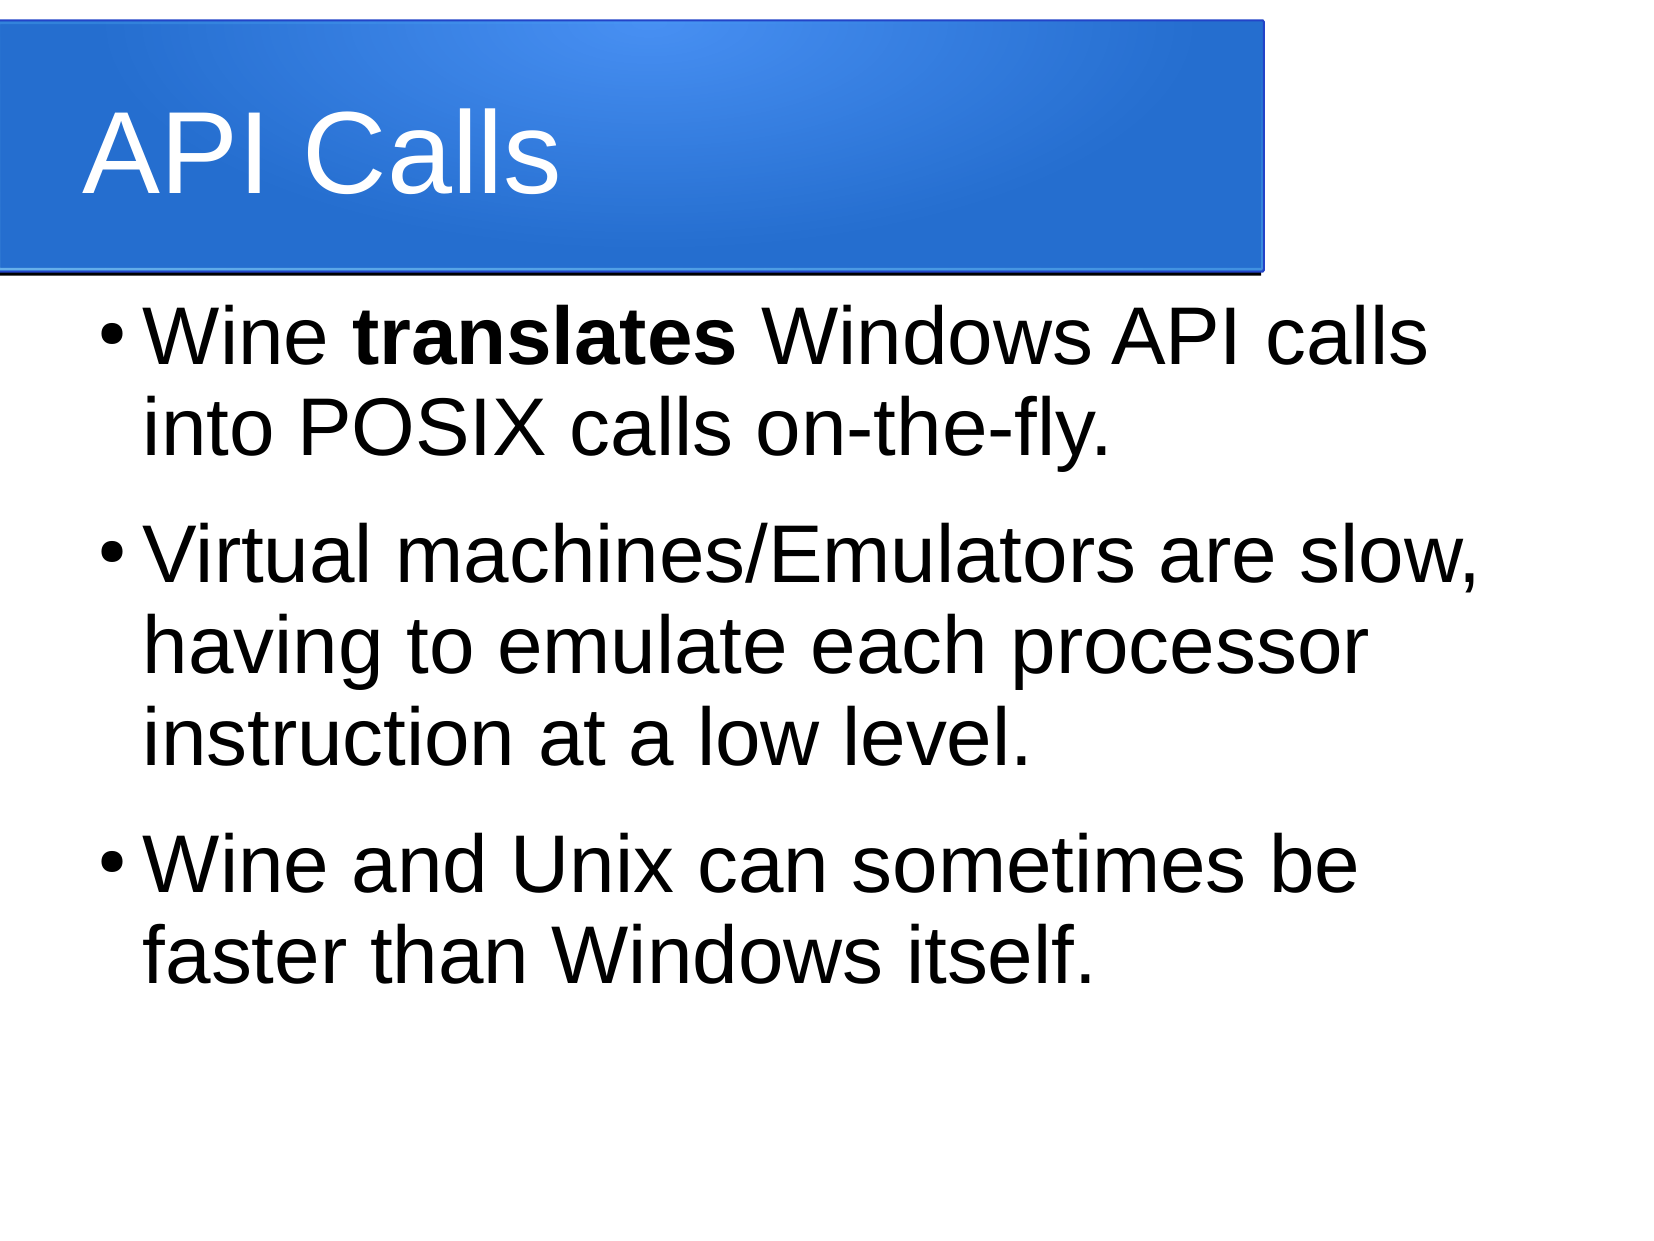

# API Calls
Wine translates Windows API calls into POSIX calls on-the-fly.
Virtual machines/Emulators are slow, having to emulate each processor instruction at a low level.
Wine and Unix can sometimes be faster than Windows itself.